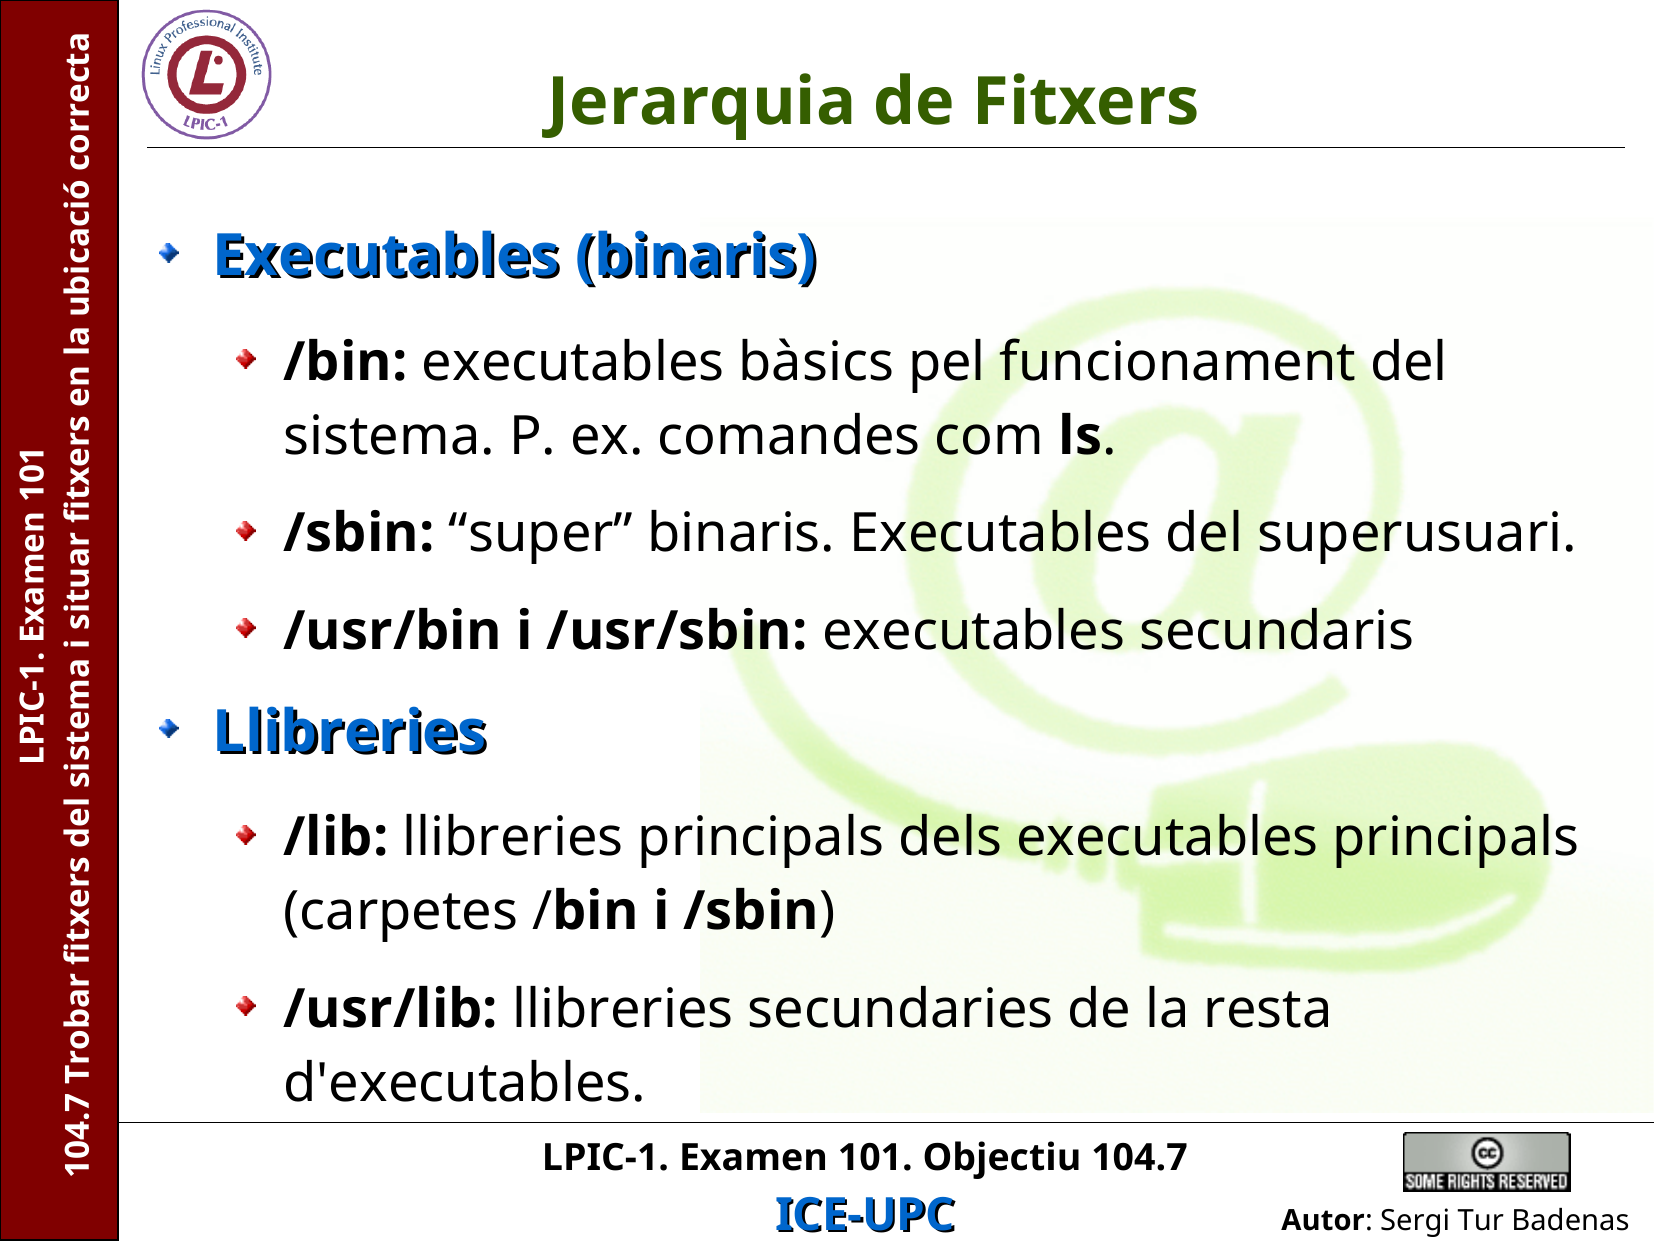

# Jerarquia de Fitxers
Executables (binaris)
/bin: executables bàsics pel funcionament del sistema. P. ex. comandes com ls.
/sbin: “super” binaris. Executables del superusuari.
/usr/bin i /usr/sbin: executables secundaris
Llibreries
/lib: llibreries principals dels executables principals (carpetes /bin i /sbin)
/usr/lib: llibreries secundaries de la resta d'executables.